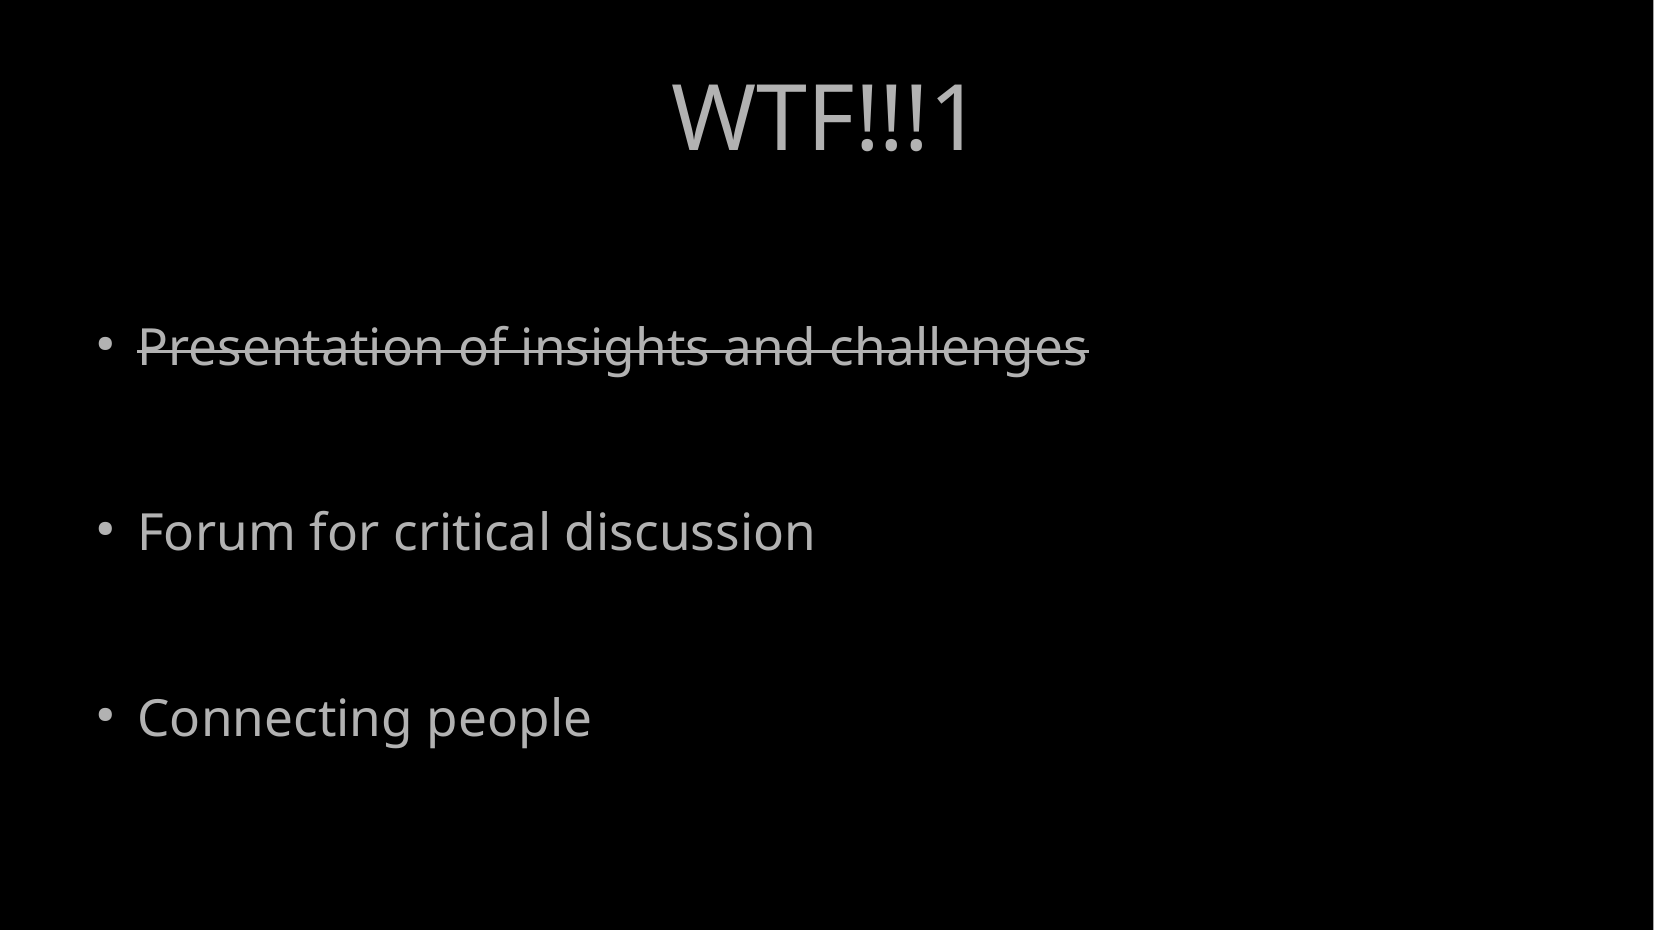

# WTF!!!1
Presentation of insights and challenges
Forum for critical discussion
Connecting people